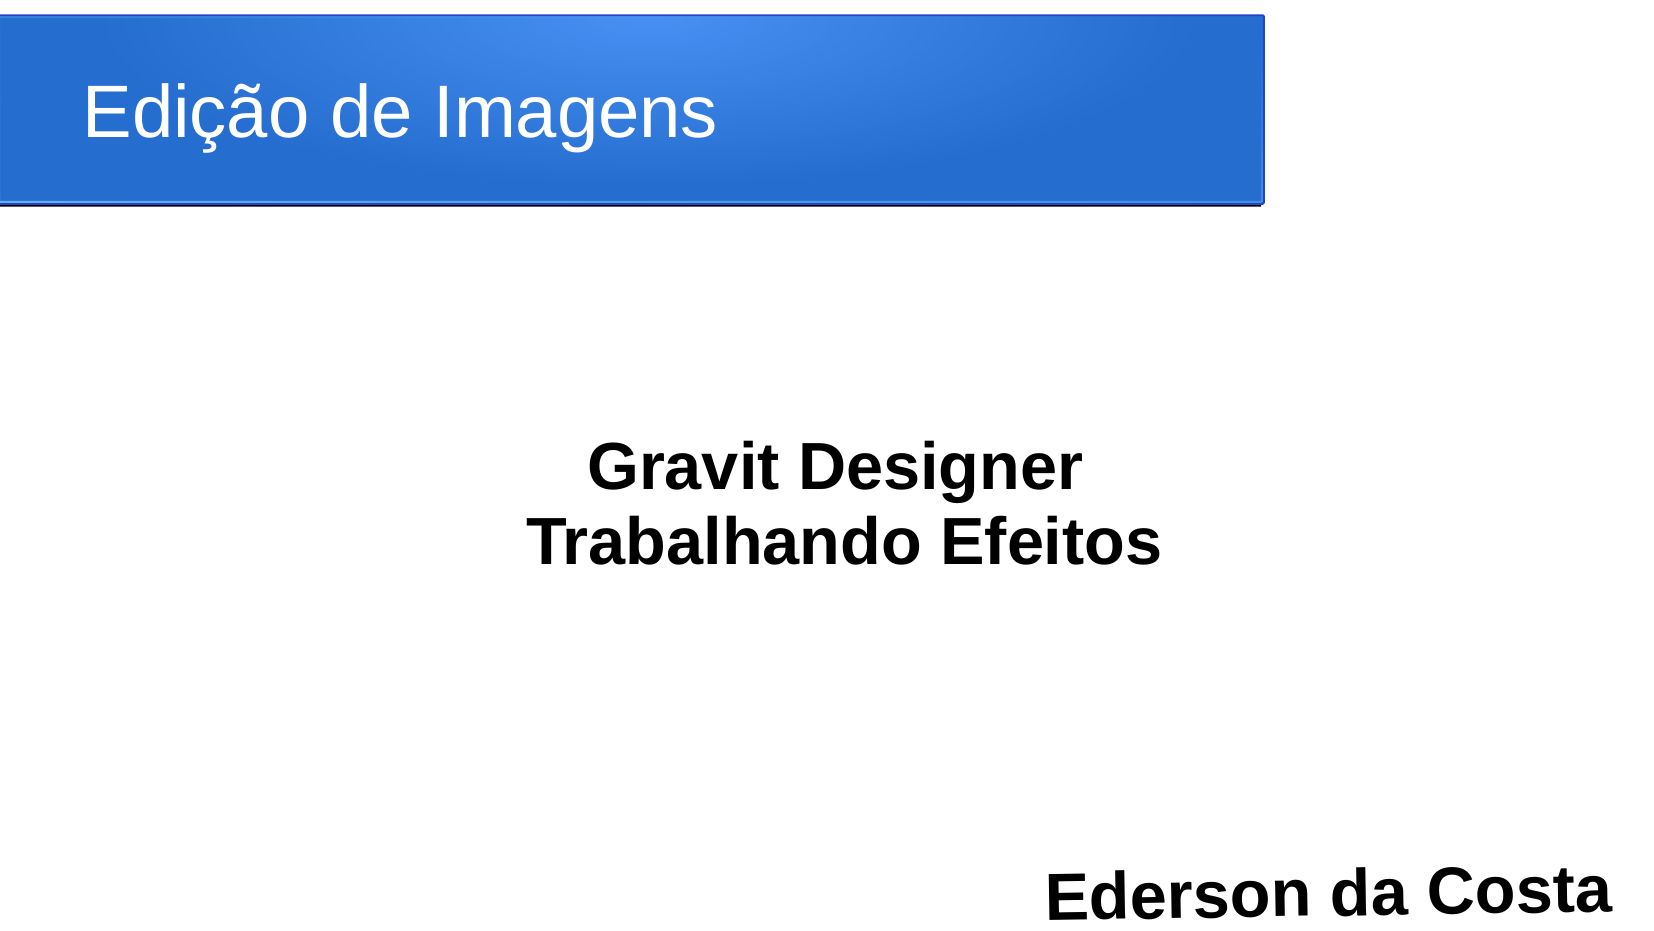

# Edição de Imagens
Gravit Designer
Trabalhando Efeitos
Ederson da Costa